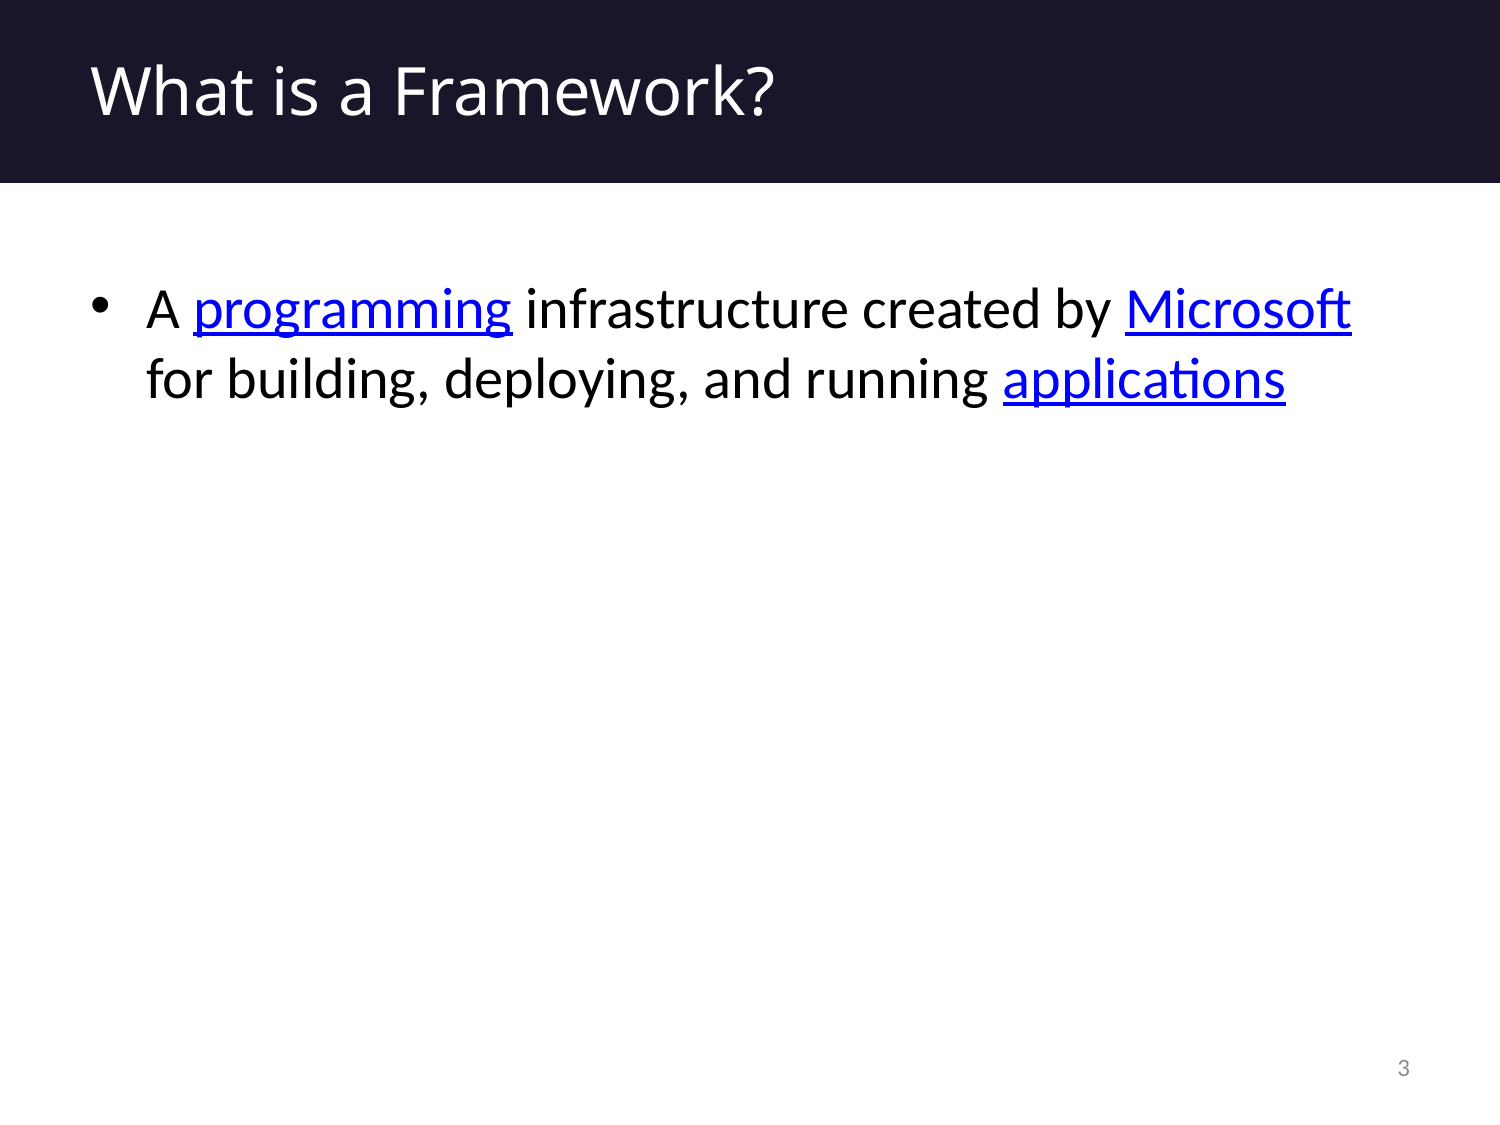

What is a Framework?
# A programming infrastructure created by Microsoft for building, deploying, and running applications